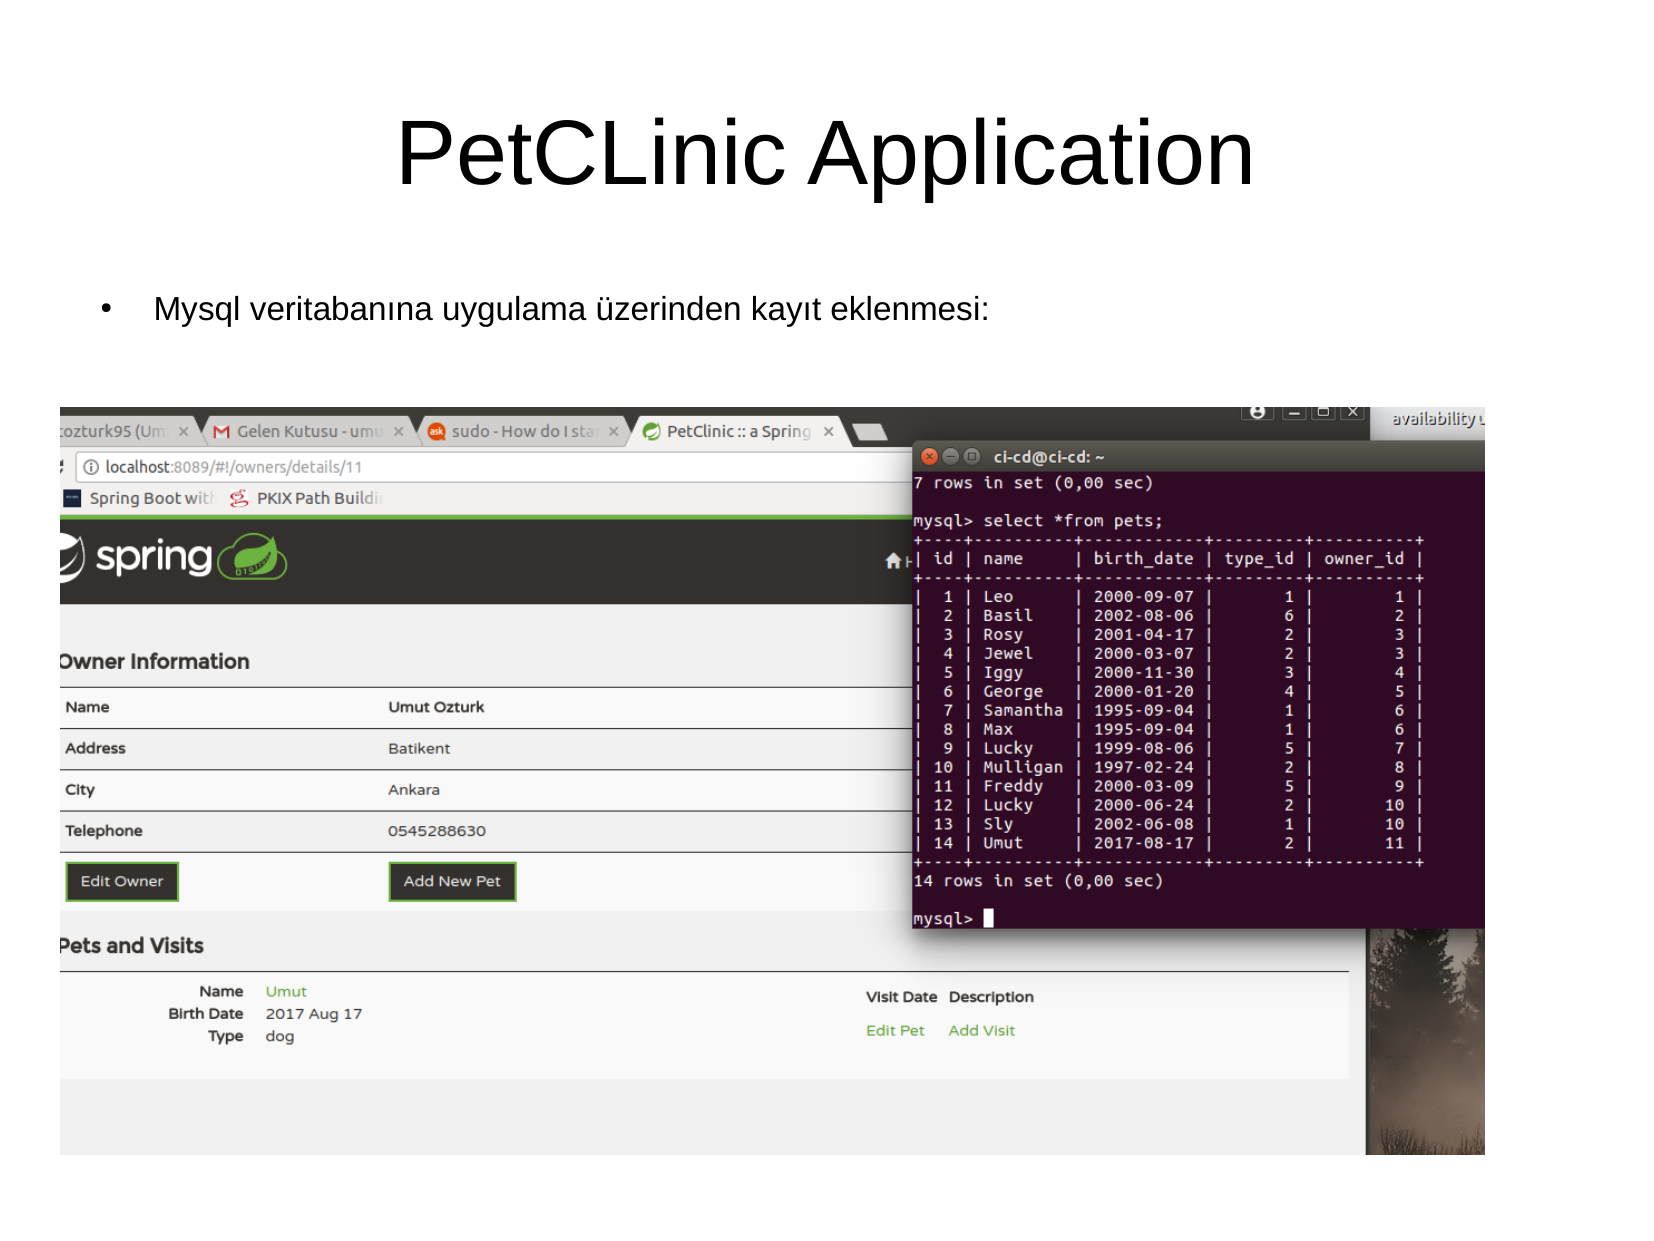

PetCLinic Application
# Mysql veritabanına uygulama üzerinden kayıt eklenmesi: